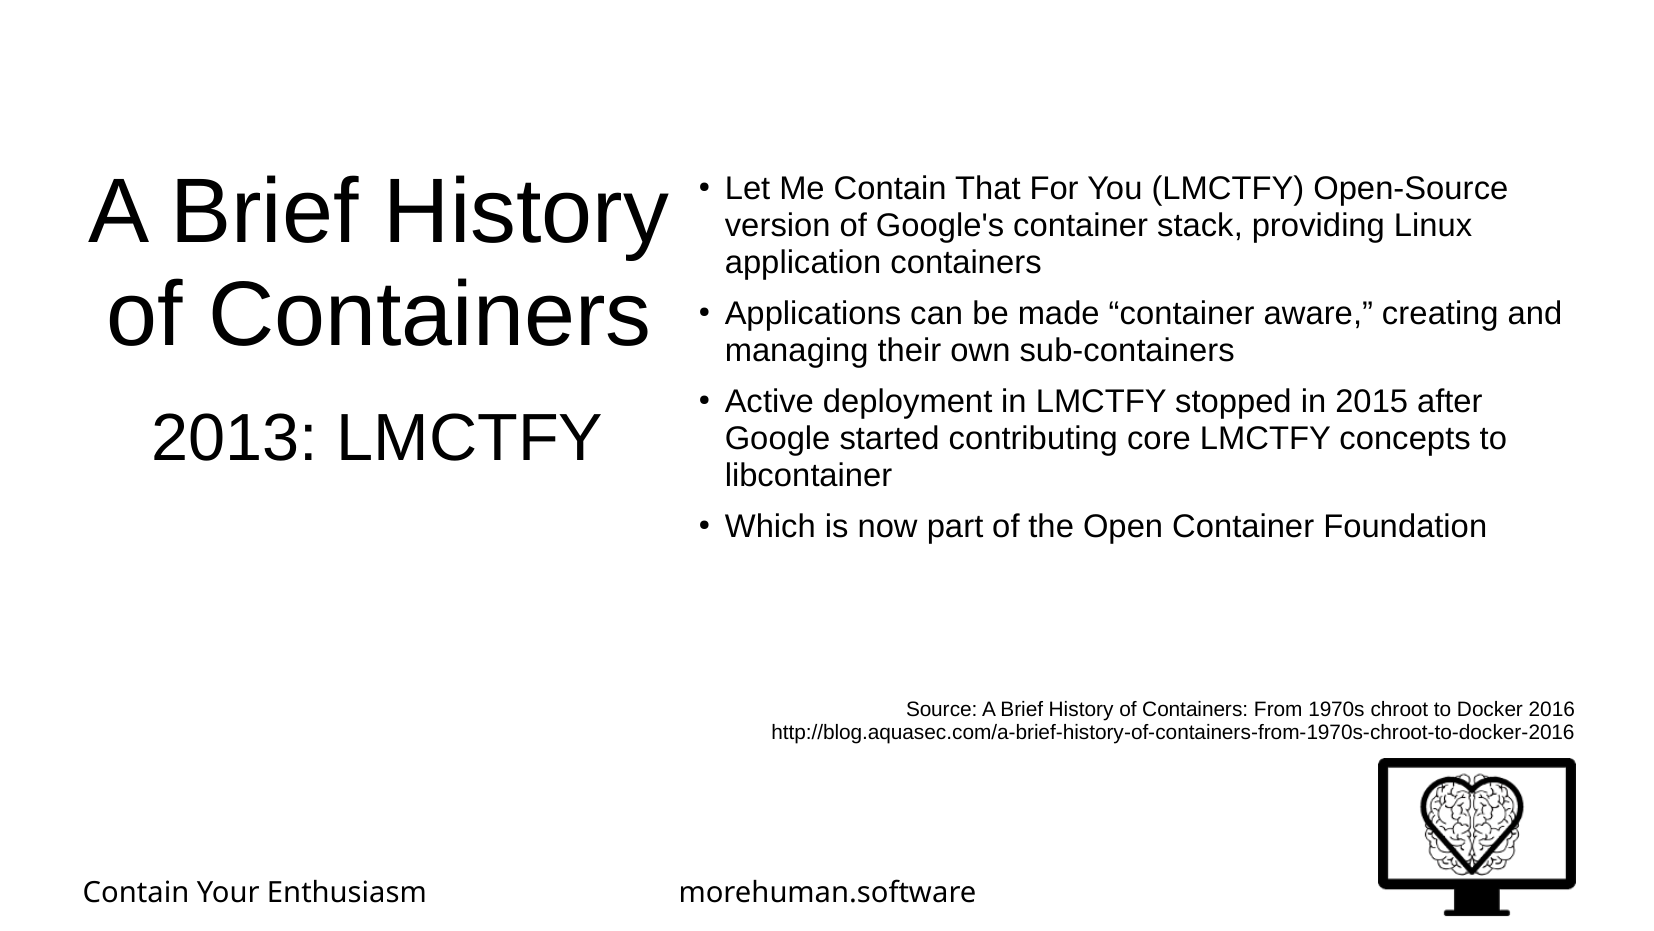

# A Brief History of Containers
Let Me Contain That For You (LMCTFY) Open-Source version of Google's container stack, providing Linux application containers
Applications can be made “container aware,” creating and managing their own sub-containers
Active deployment in LMCTFY stopped in 2015 after Google started contributing core LMCTFY concepts to libcontainer
Which is now part of the Open Container Foundation
2013: LMCTFY
Source: A Brief History of Containers: From 1970s chroot to Docker 2016
http://blog.aquasec.com/a-brief-history-of-containers-from-1970s-chroot-to-docker-2016